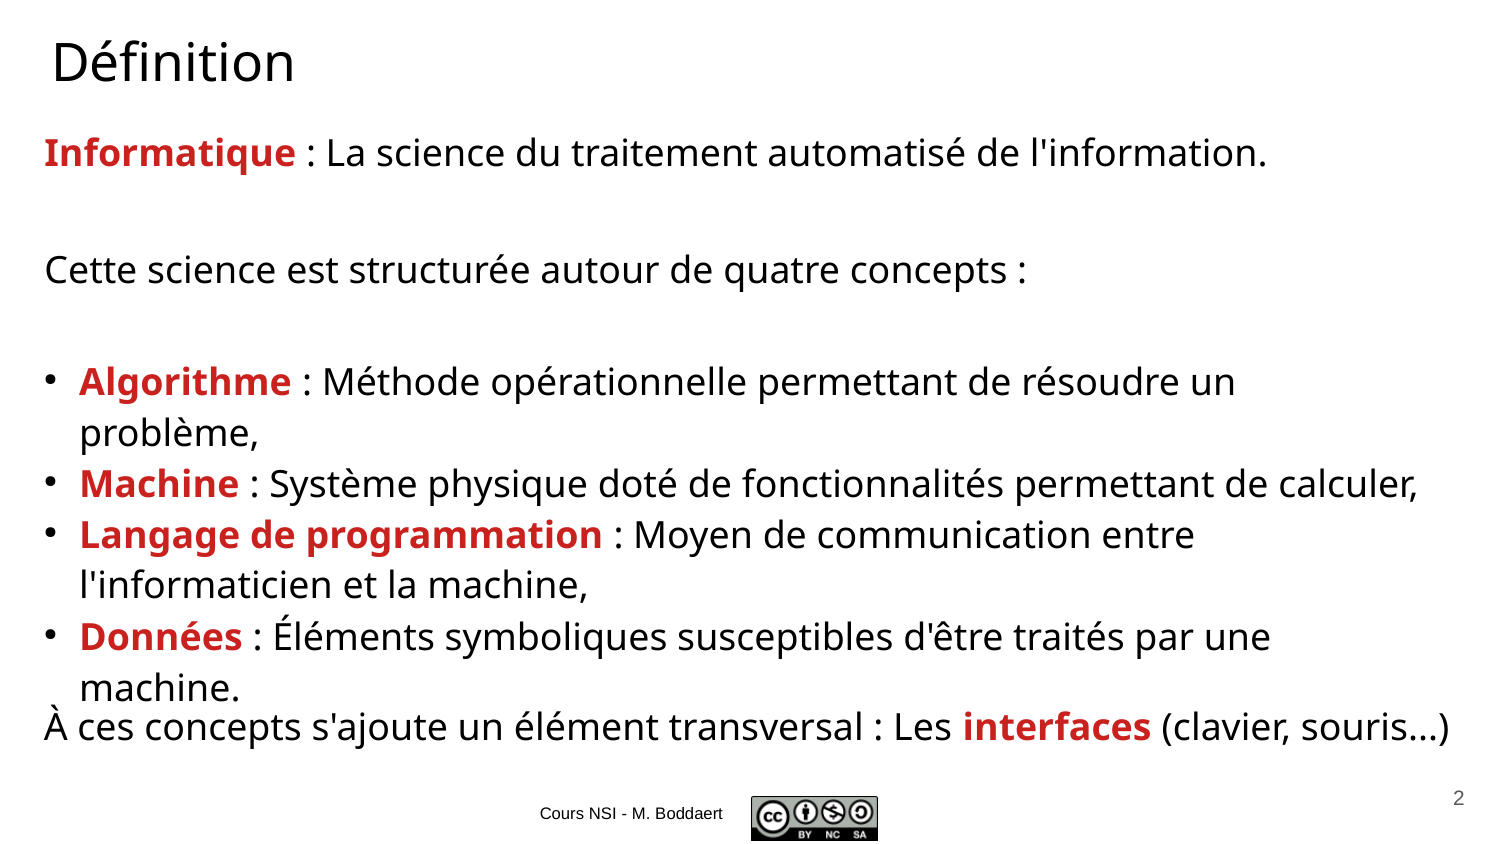

# Définition
Informatique : La science du traitement automatisé de l'information.
Cette science est structurée autour de quatre concepts :
Algorithme : Méthode opérationnelle permettant de résoudre un problème,
Machine : Système physique doté de fonctionnalités permettant de calculer,
Langage de programmation : Moyen de communication entre l'informaticien et la machine,
Données : Éléments symboliques susceptibles d'être traités par une machine.
À ces concepts s'ajoute un élément transversal : Les interfaces (clavier, souris...)